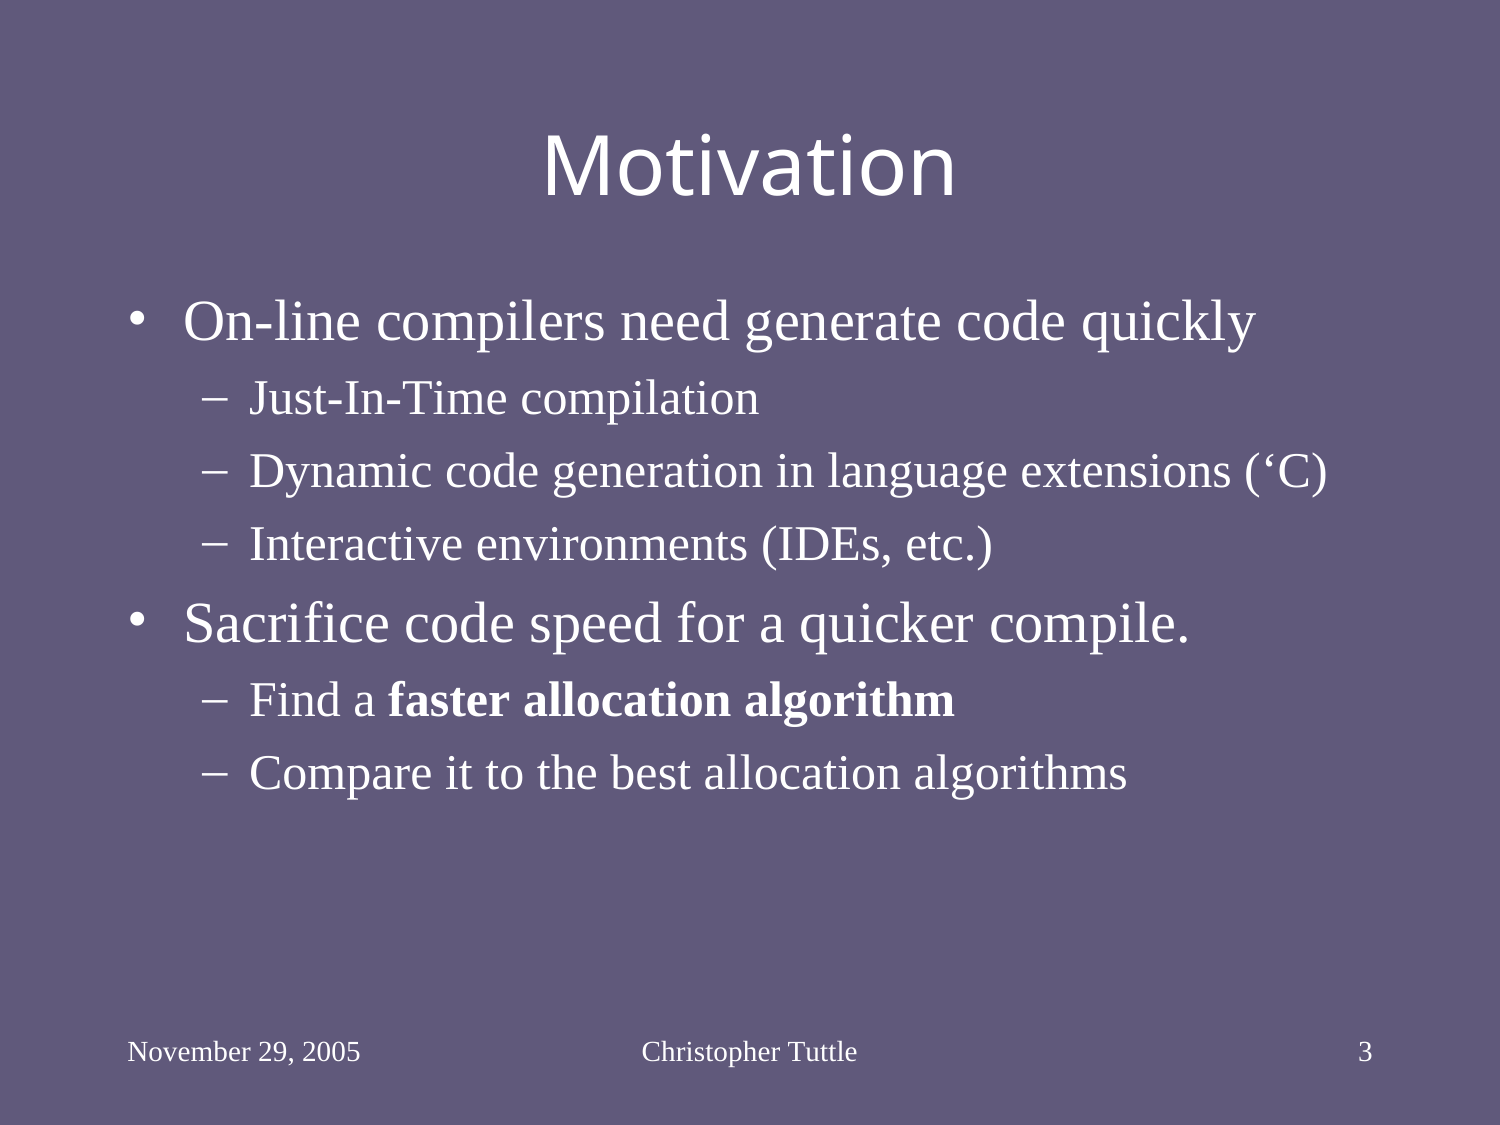

# Motivation
On-line compilers need generate code quickly
Just-In-Time compilation
Dynamic code generation in language extensions (‘C)
Interactive environments (IDEs, etc.)
Sacrifice code speed for a quicker compile.
Find a faster allocation algorithm
Compare it to the best allocation algorithms
November 29, 2005
Christopher Tuttle
3